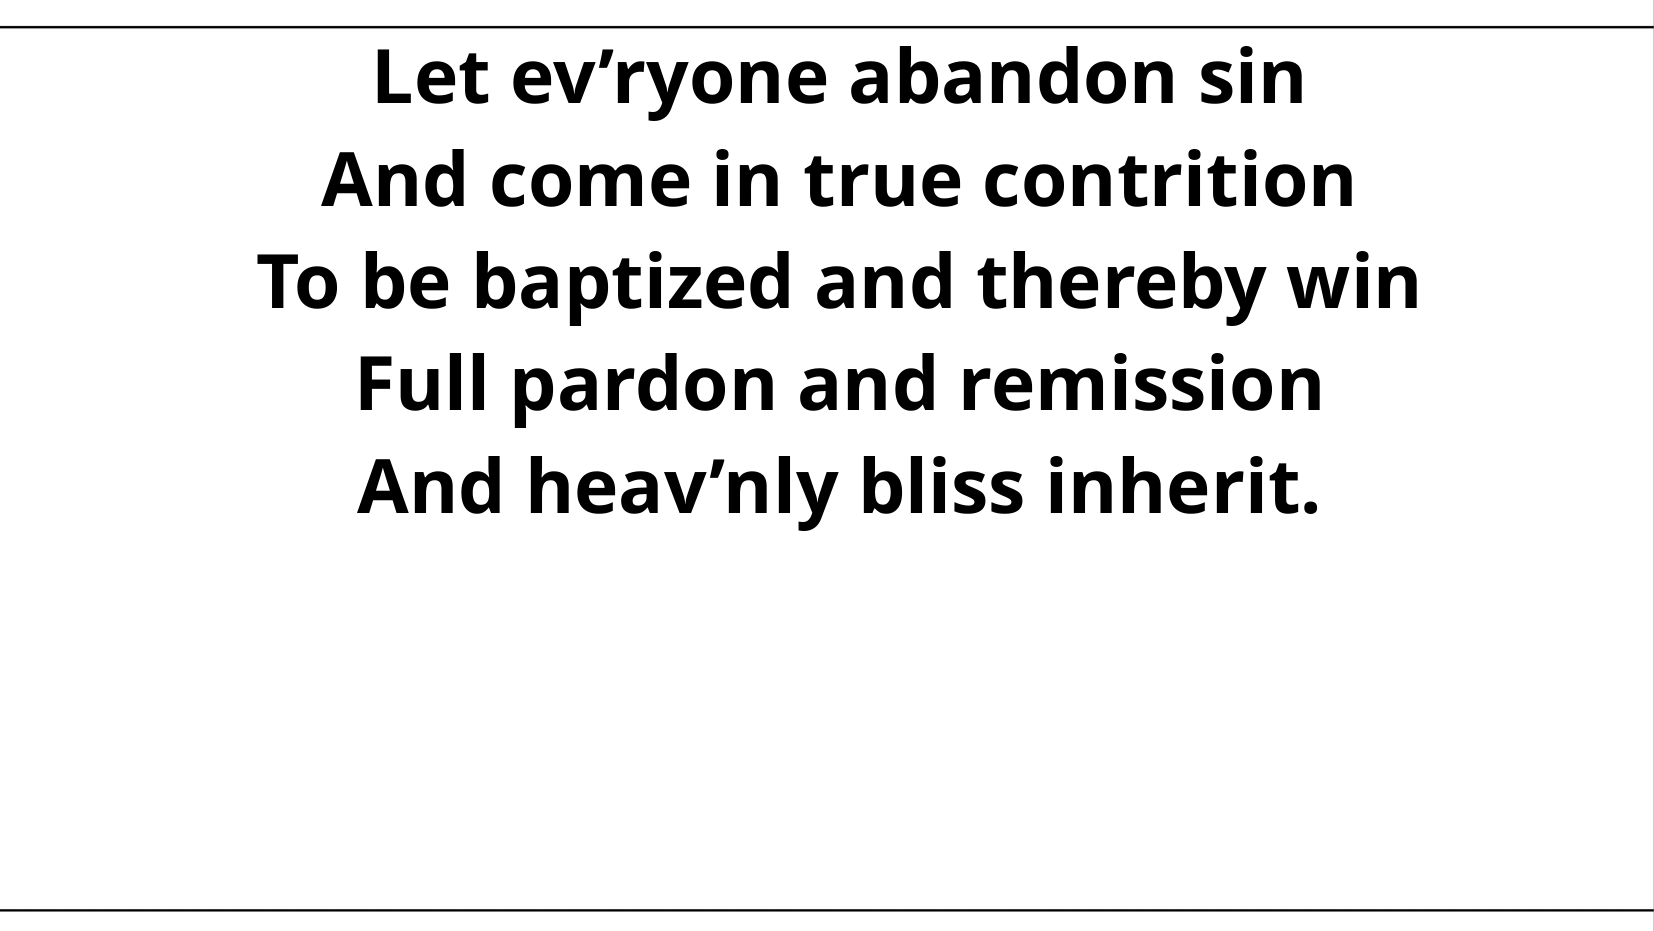

Let ev’ryone abandon sin
And come in true contrition
To be baptized and thereby win
Full pardon and remission
And heav’nly bliss inherit.